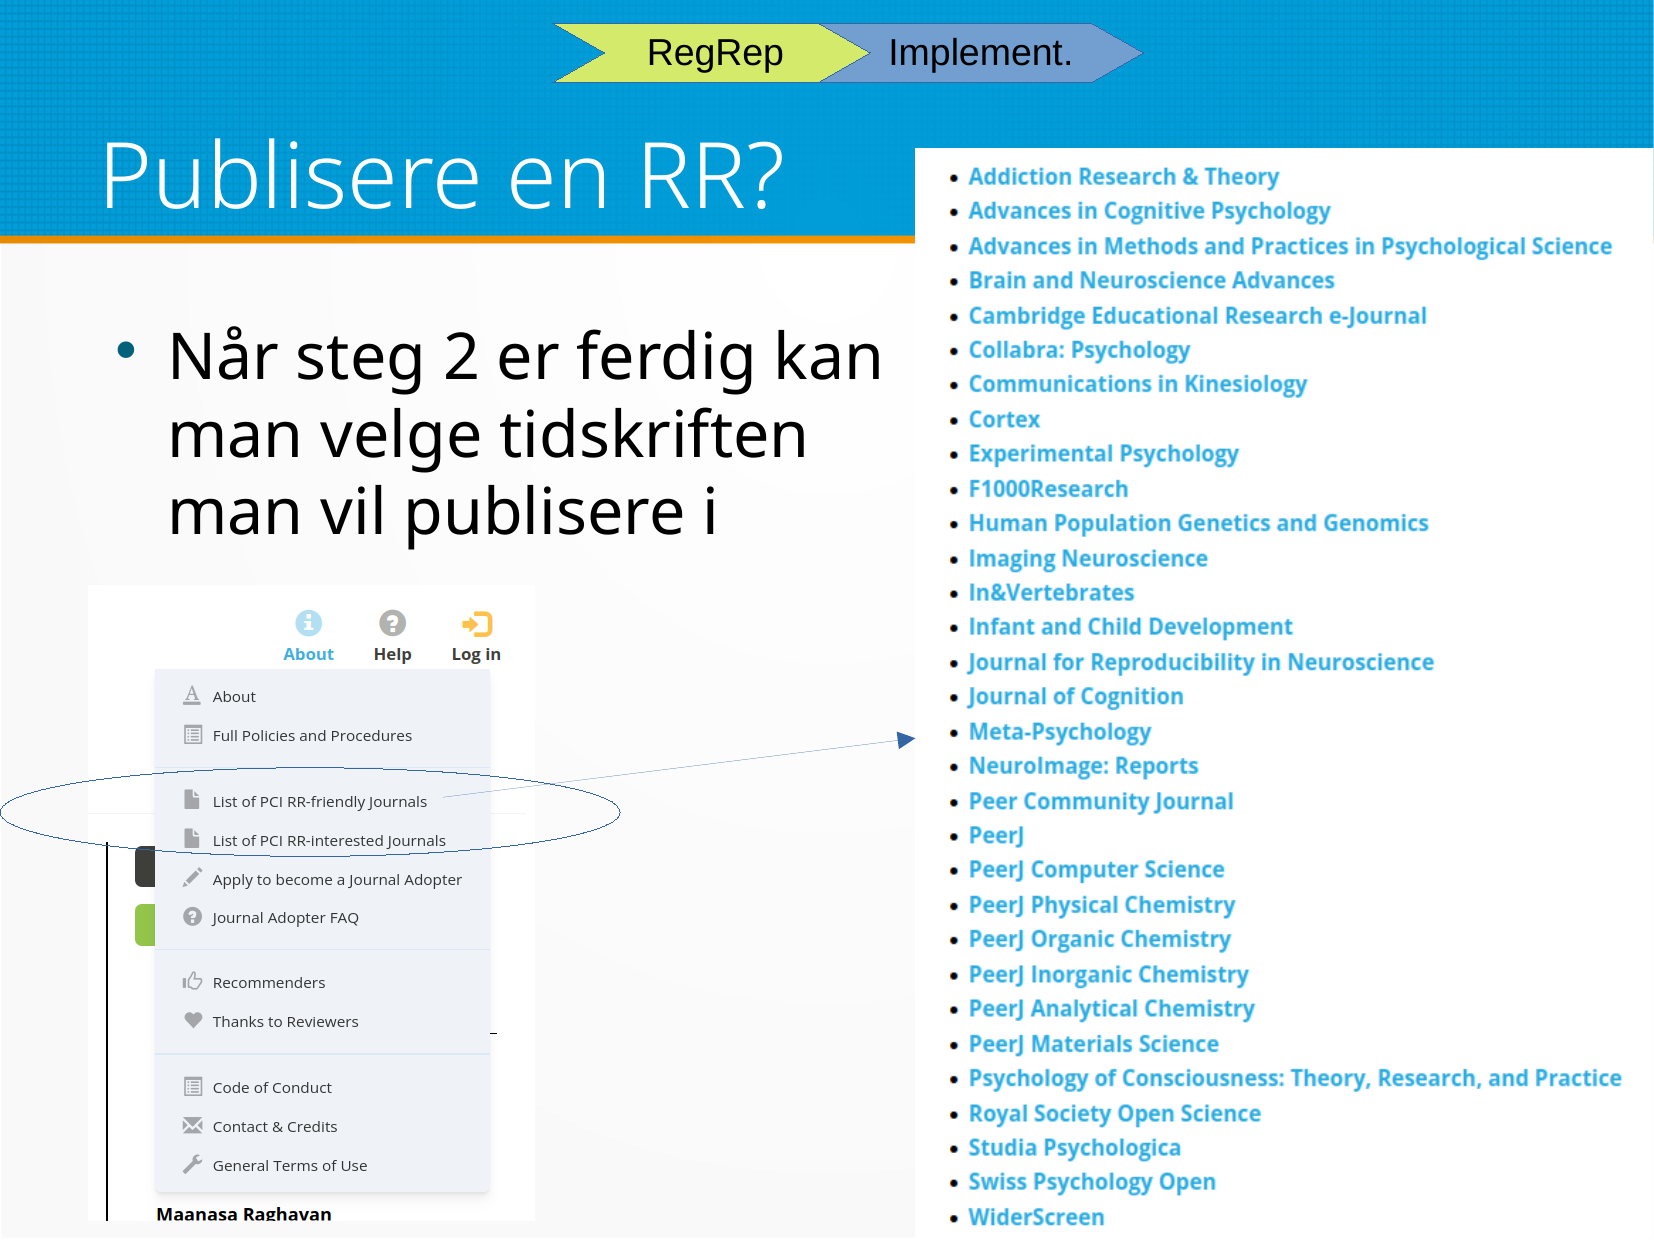

# Publisere en RR?
RegRep
Implement.
Når steg 2 er ferdig kan man velge tidskriften man vil publisere i